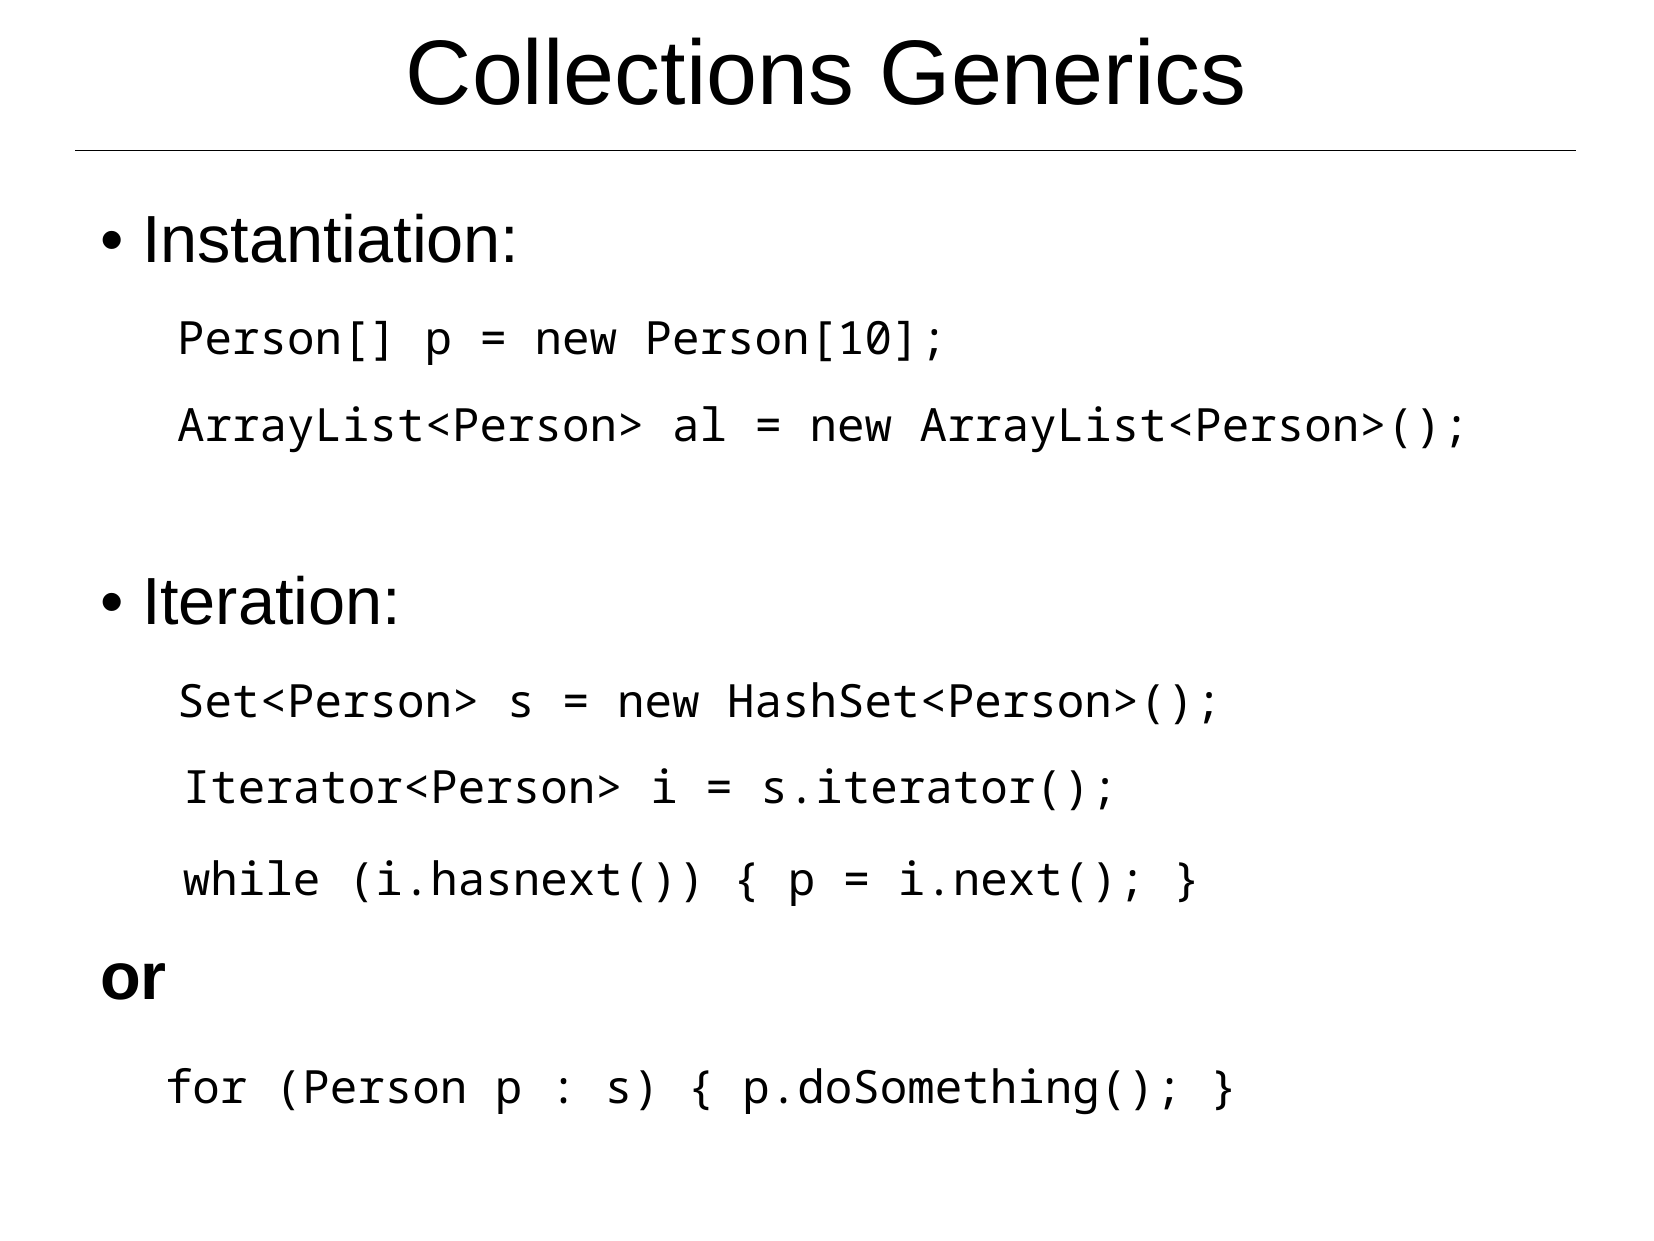

# Collections Generics
• Instantiation:
Person[] p = new Person[10];
ArrayList<Person> al = new ArrayList<Person>();
• Iteration:
Set<Person> s = new HashSet<Person>();
 Iterator<Person> i = s.iterator();
 while (i.hasnext()) { p = i.next(); }
or
 for (Person p : s) { p.doSomething(); }